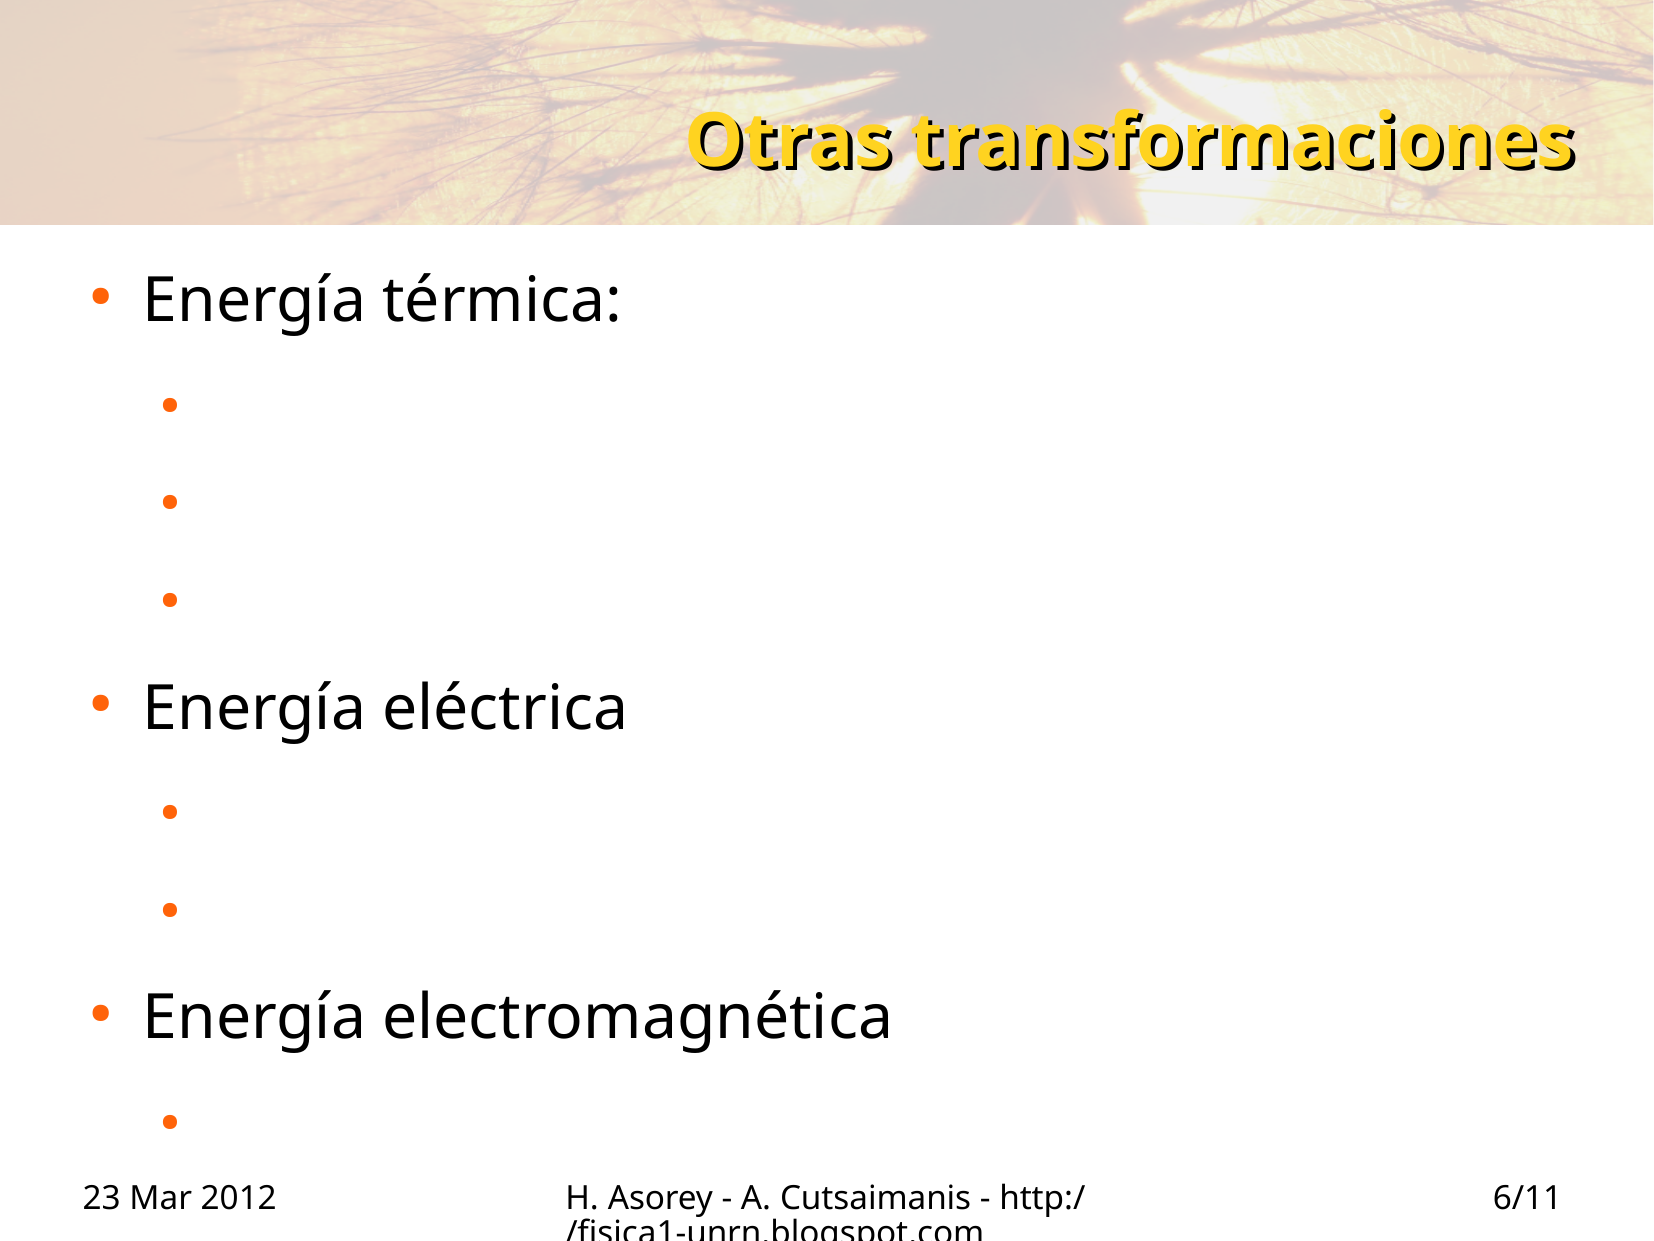

# Otras transformaciones
Energía térmica:
Energía eléctrica
Energía electromagnética
23 Mar 2012
H. Asorey - A. Cutsaimanis - http://fisica1-unrn.blogspot.com
6